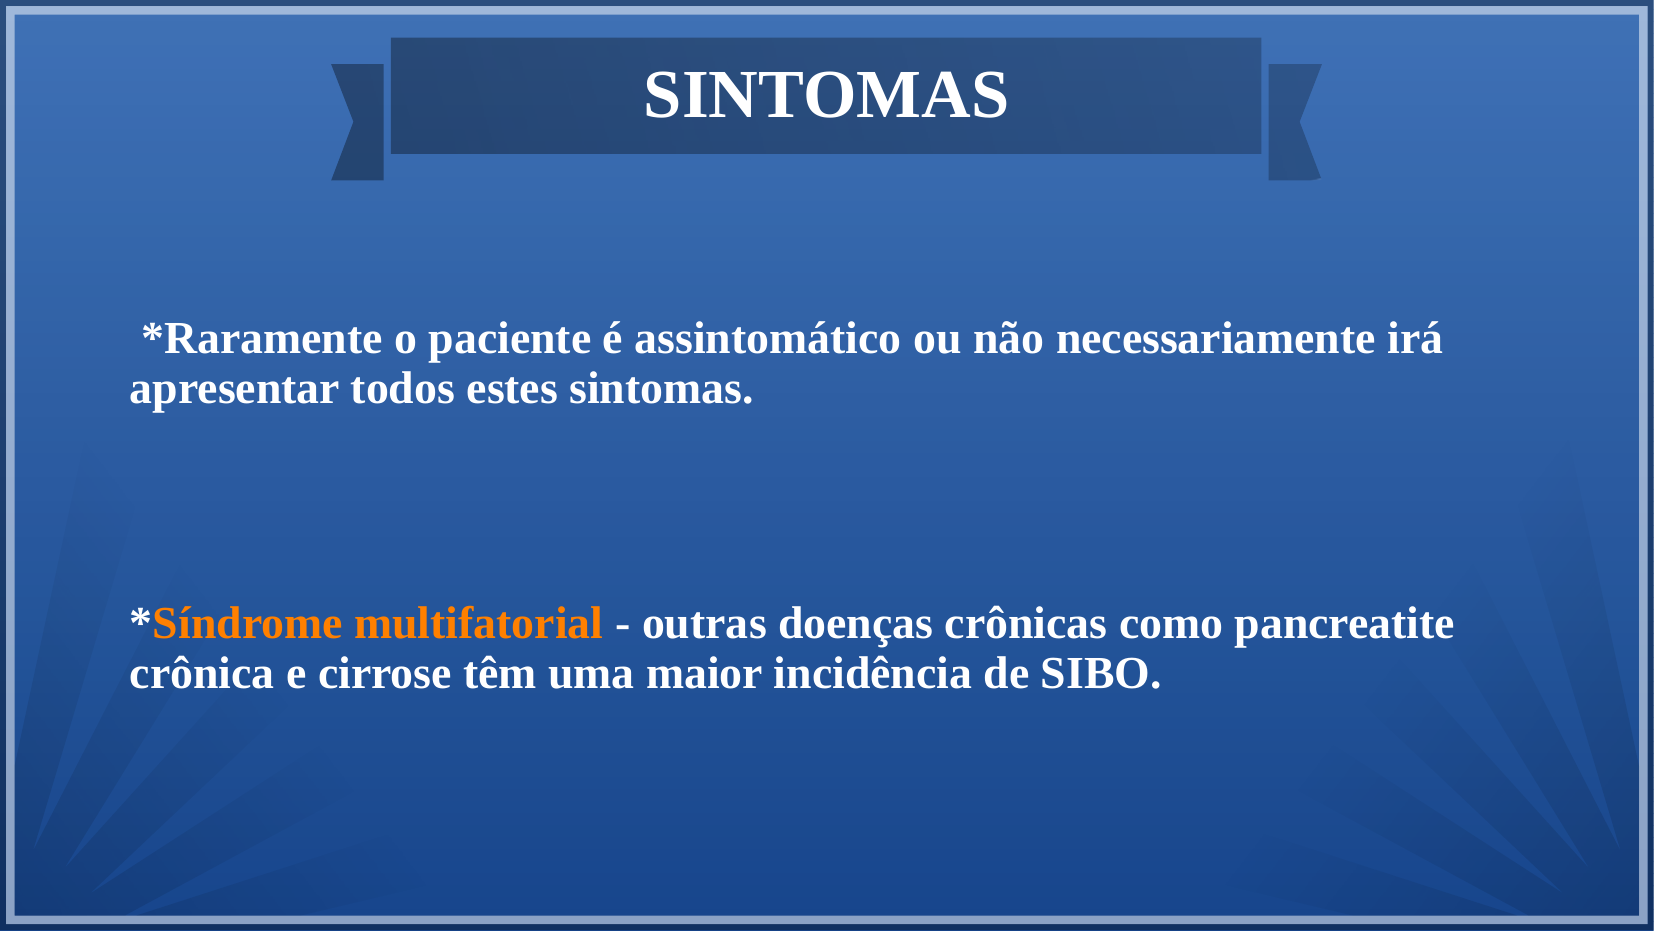

# SINTOMAS
 *Raramente o paciente é assintomático ou não necessariamente irá apresentar todos estes sintomas.
*Síndrome multifatorial - outras doenças crônicas como pancreatite crônica e cirrose têm uma maior incidência de SIBO.